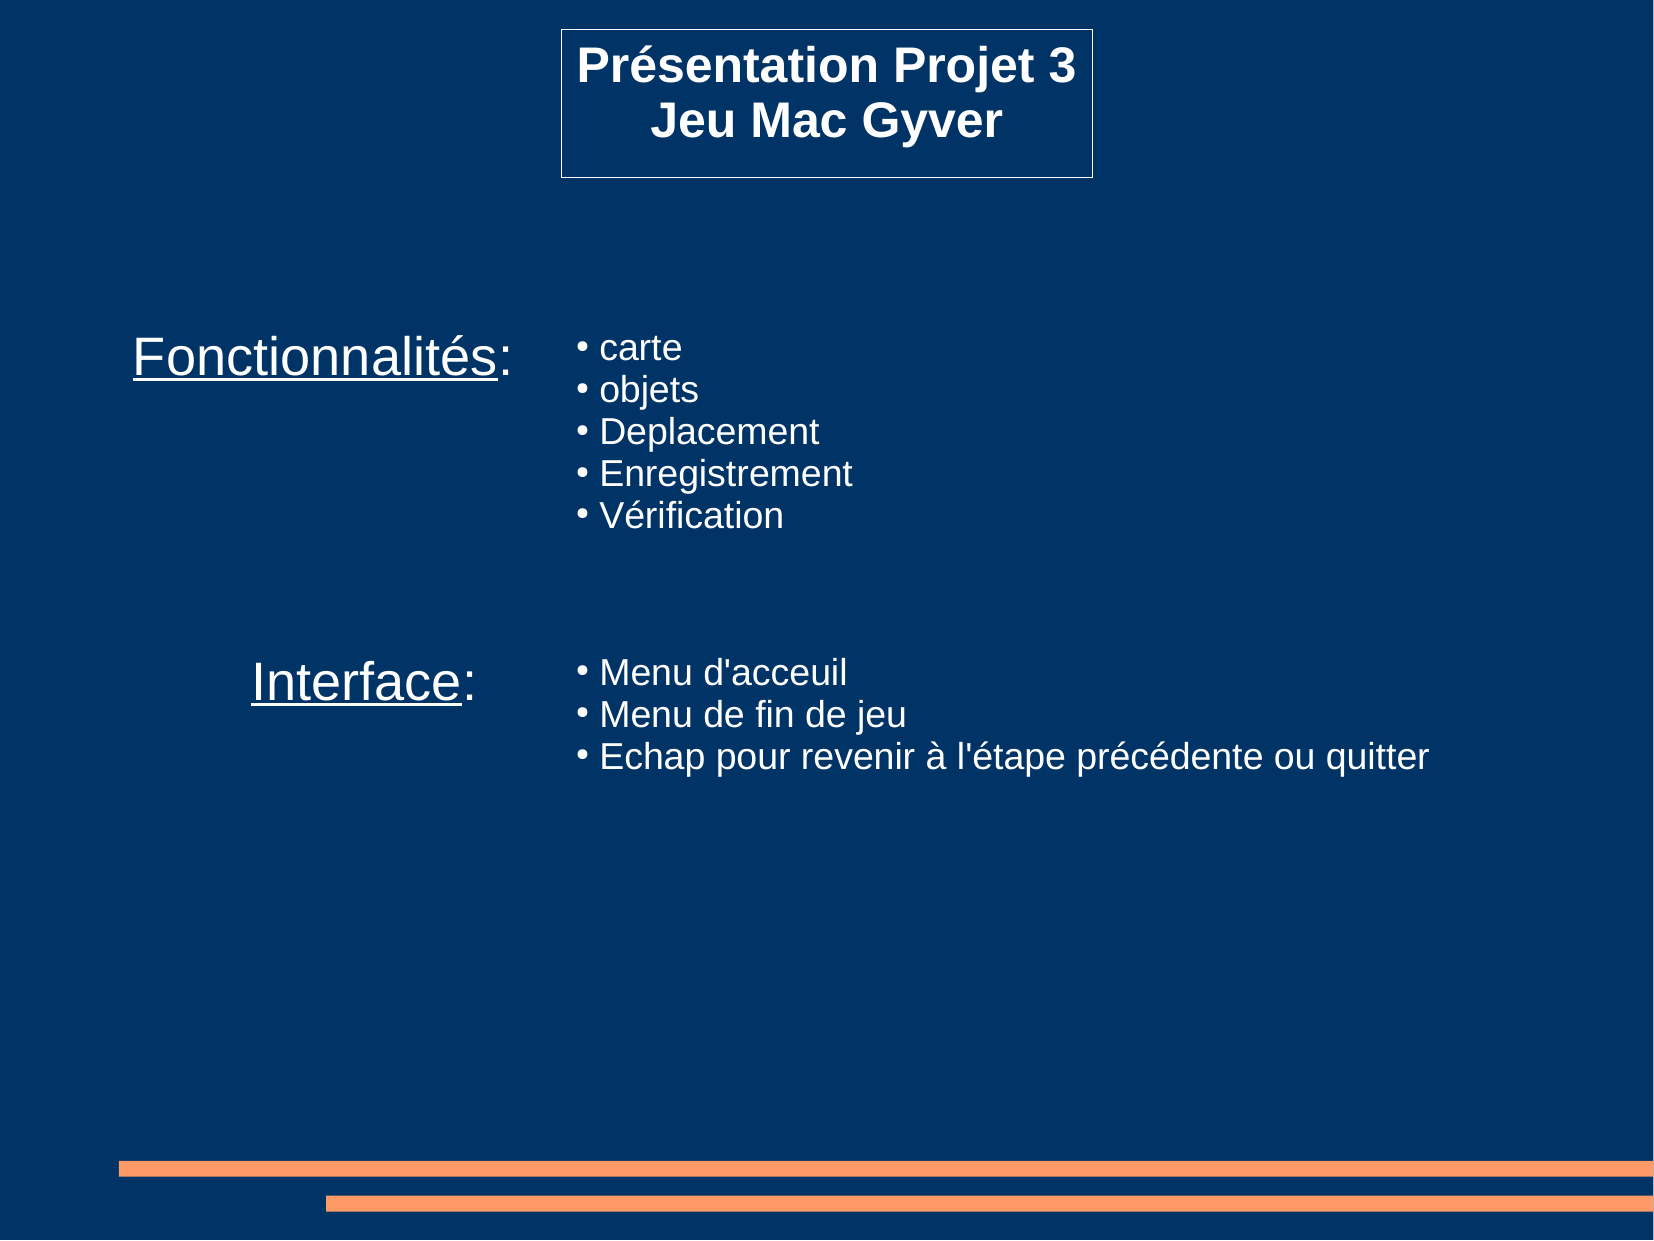

Présentation Projet 3
Jeu Mac Gyver
Fonctionnalités:
 carte
 objets
 Deplacement
 Enregistrement
 Vérification
Interface:
 Menu d'acceuil
 Menu de fin de jeu
 Echap pour revenir à l'étape précédente ou quitter